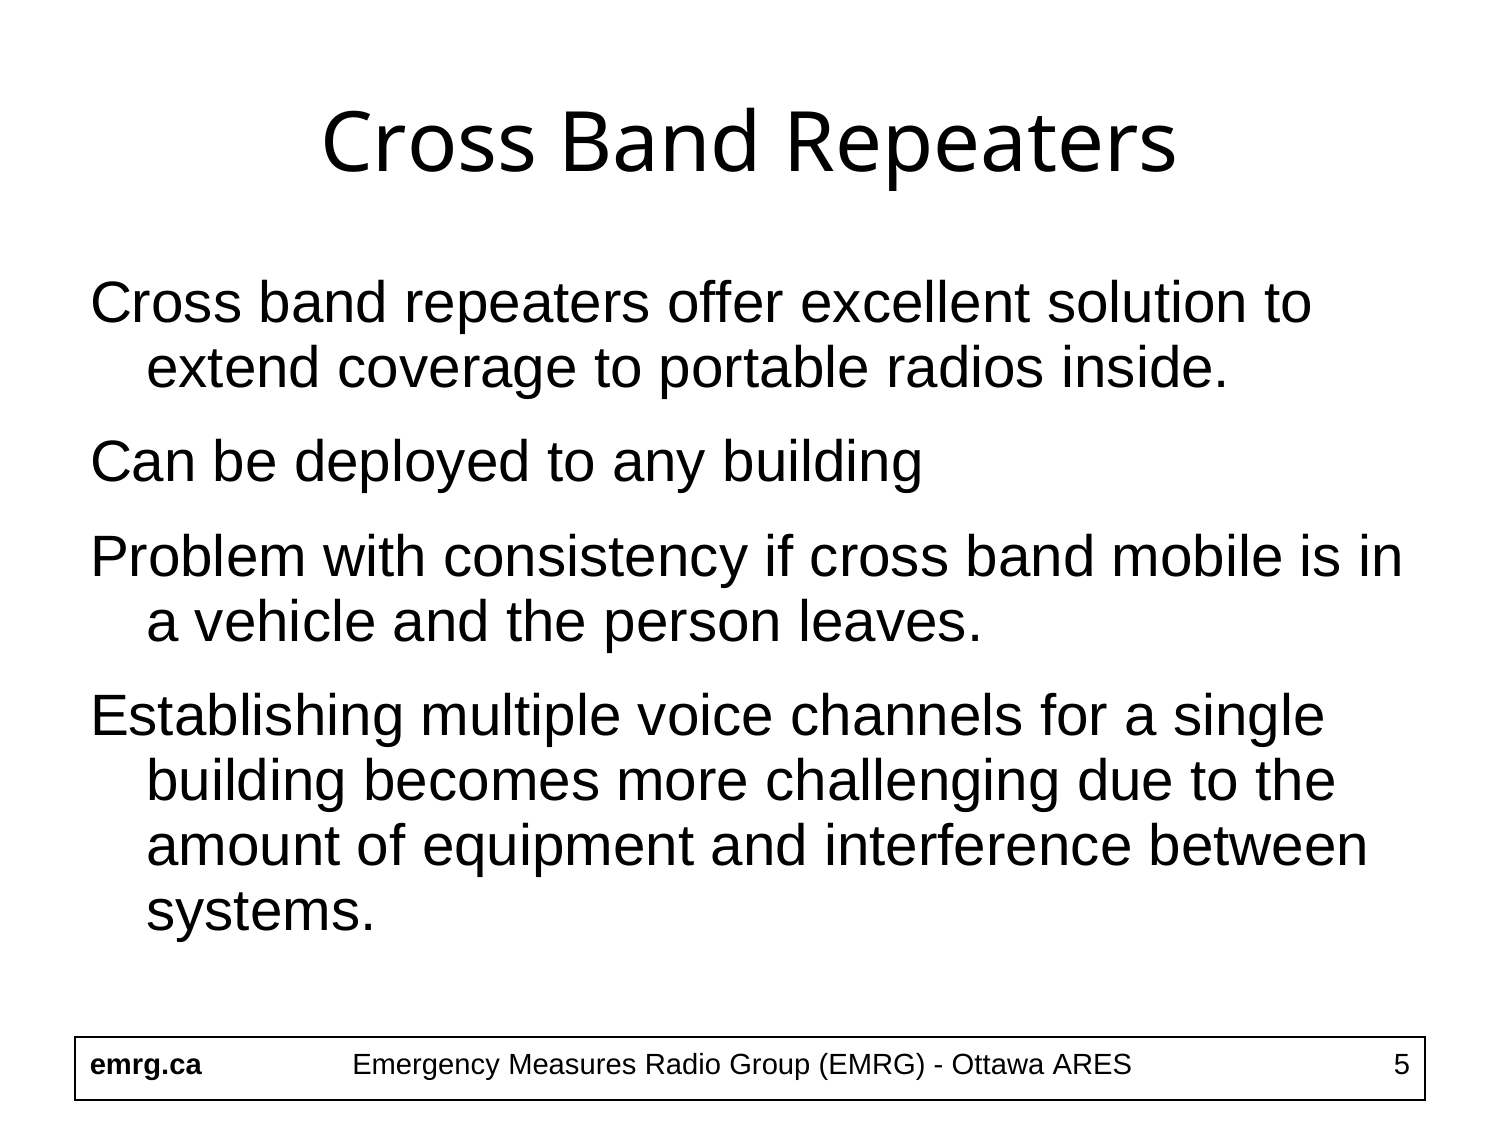

# Cross Band Repeaters
Cross band repeaters offer excellent solution to extend coverage to portable radios inside.
Can be deployed to any building
Problem with consistency if cross band mobile is in a vehicle and the person leaves.
Establishing multiple voice channels for a single building becomes more challenging due to the amount of equipment and interference between systems.
Emergency Measures Radio Group (EMRG) - Ottawa ARES